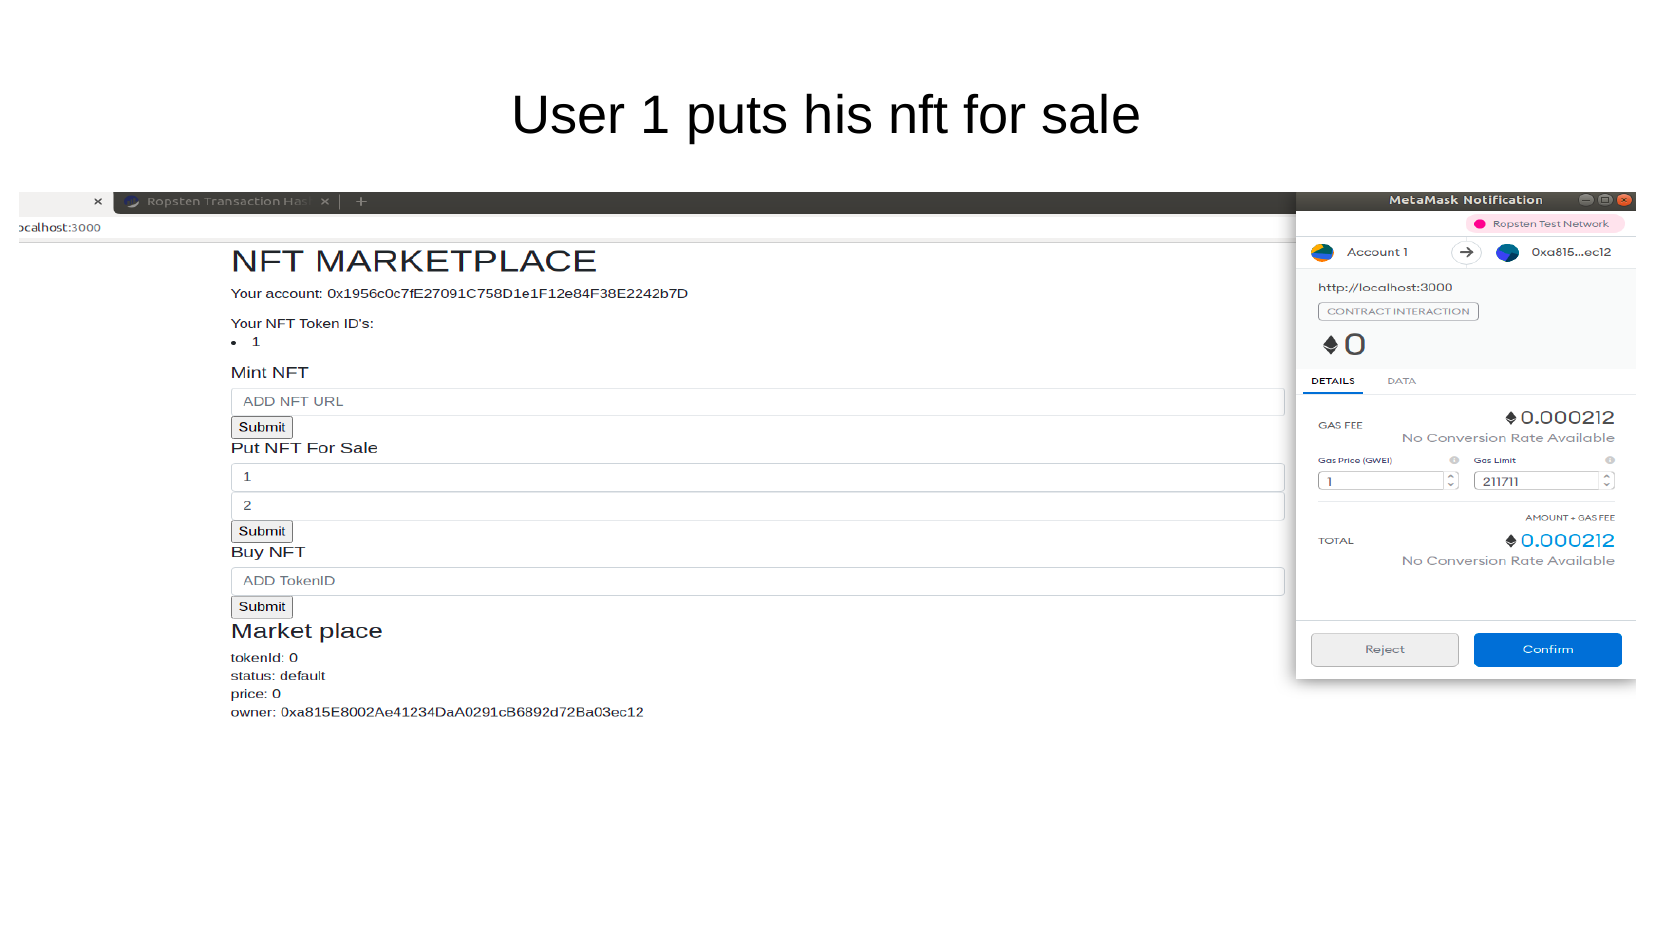

# User 1 puts his nft for sale